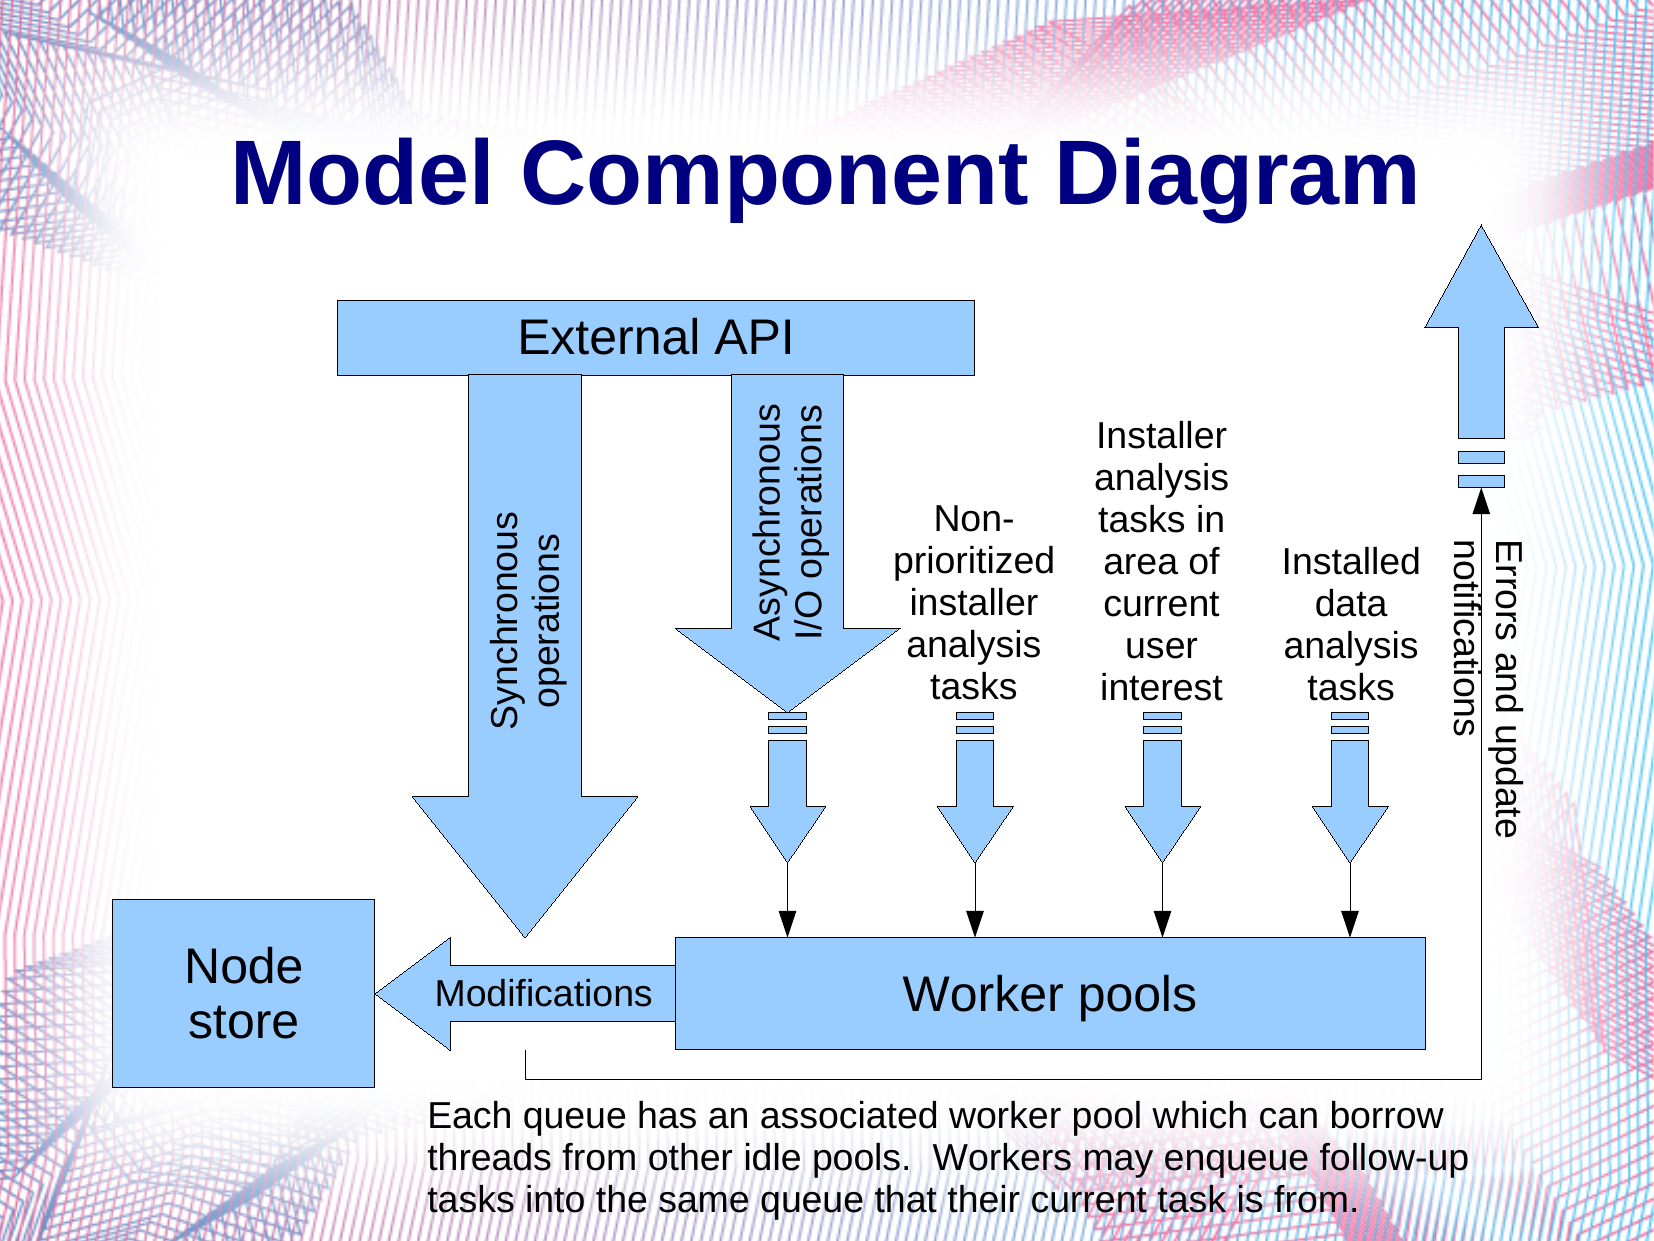

# Model Component Diagram
External API
Installer
analysis
tasks in
area of
current
user
interest
Asynchronous
I/O operations
Non-
prioritized
installer
analysis
tasks
Errors and update notifications
Installed
data
analysis
tasks
Synchronous
operations
Node
store
Modifications
Worker pools
Each queue has an associated worker pool which can borrow threads from other idle pools. Workers may enqueue follow-up tasks into the same queue that their current task is from.